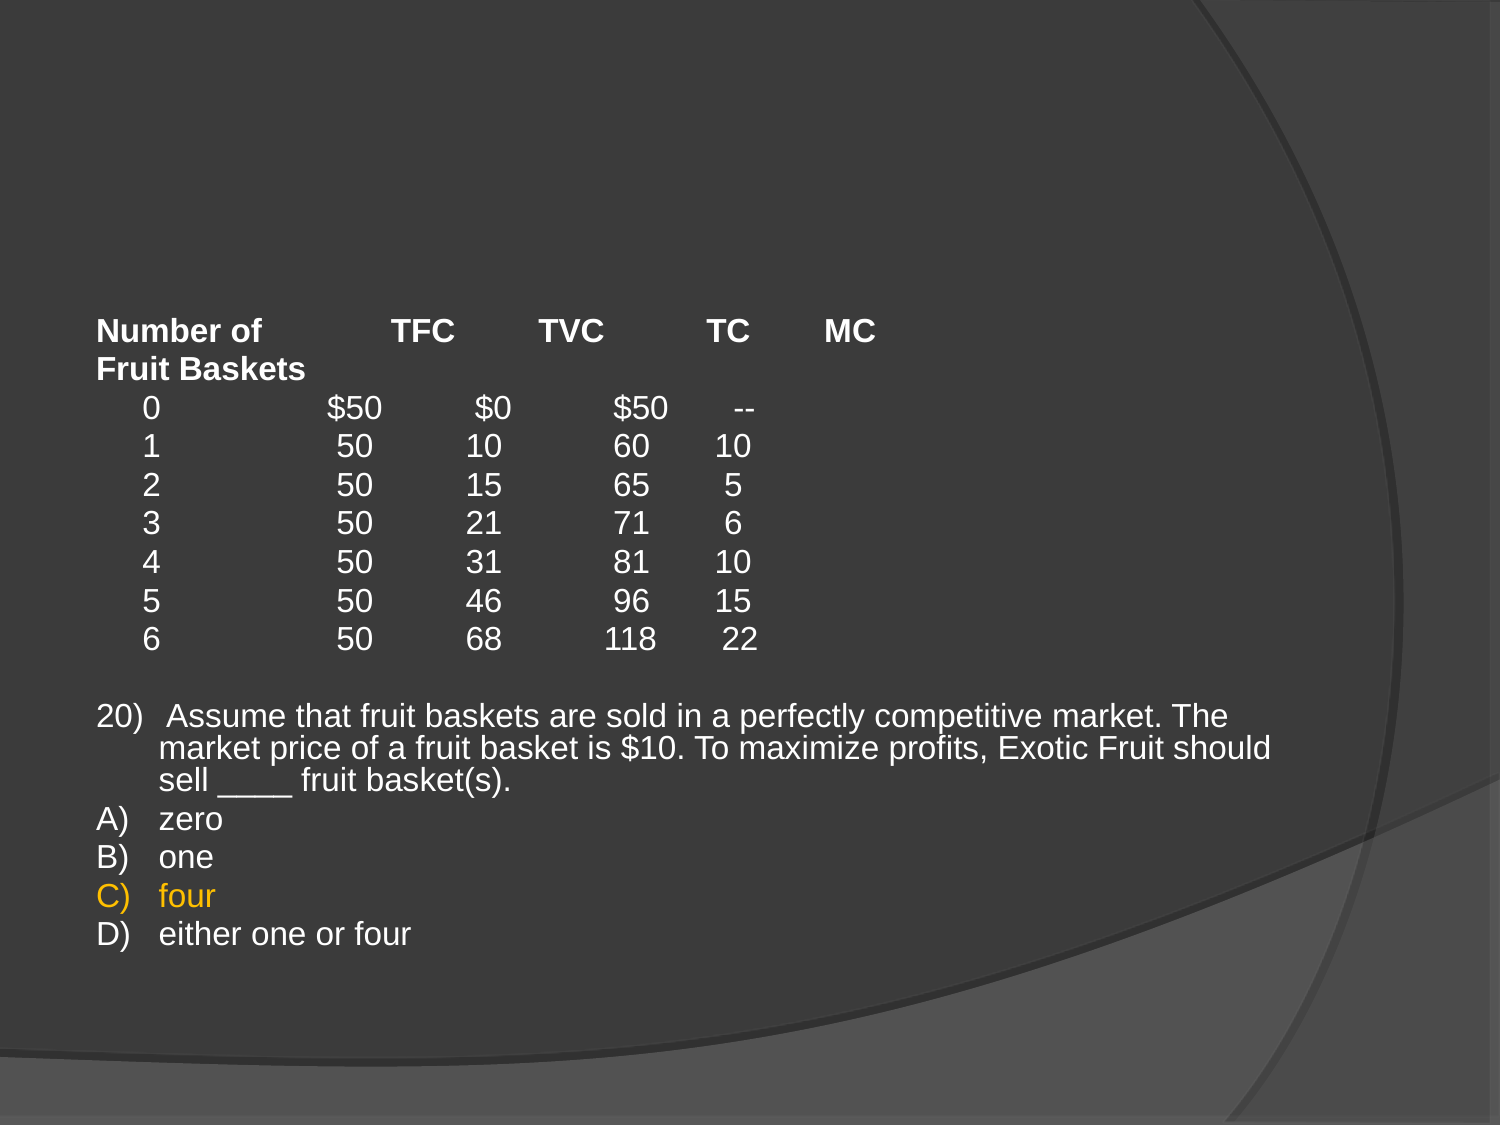

#
Number of TFC TVC TC MC
Fruit Baskets
 0 	 $50 $0 $50 --
 1 	 50 10 60 10
 2 	 50 15 65 5
 3 	 50 21 71 6
 4 	 50 31 81 10
 5 	 50 46 96 15
 6 	 50 68 118 22
20)	 Assume that fruit baskets are sold in a perfectly competitive market. The market price of a fruit basket is $10. To maximize profits, Exotic Fruit should sell ____ fruit basket(s).
A)	zero
B)	one
C)	four
D)	either one or four